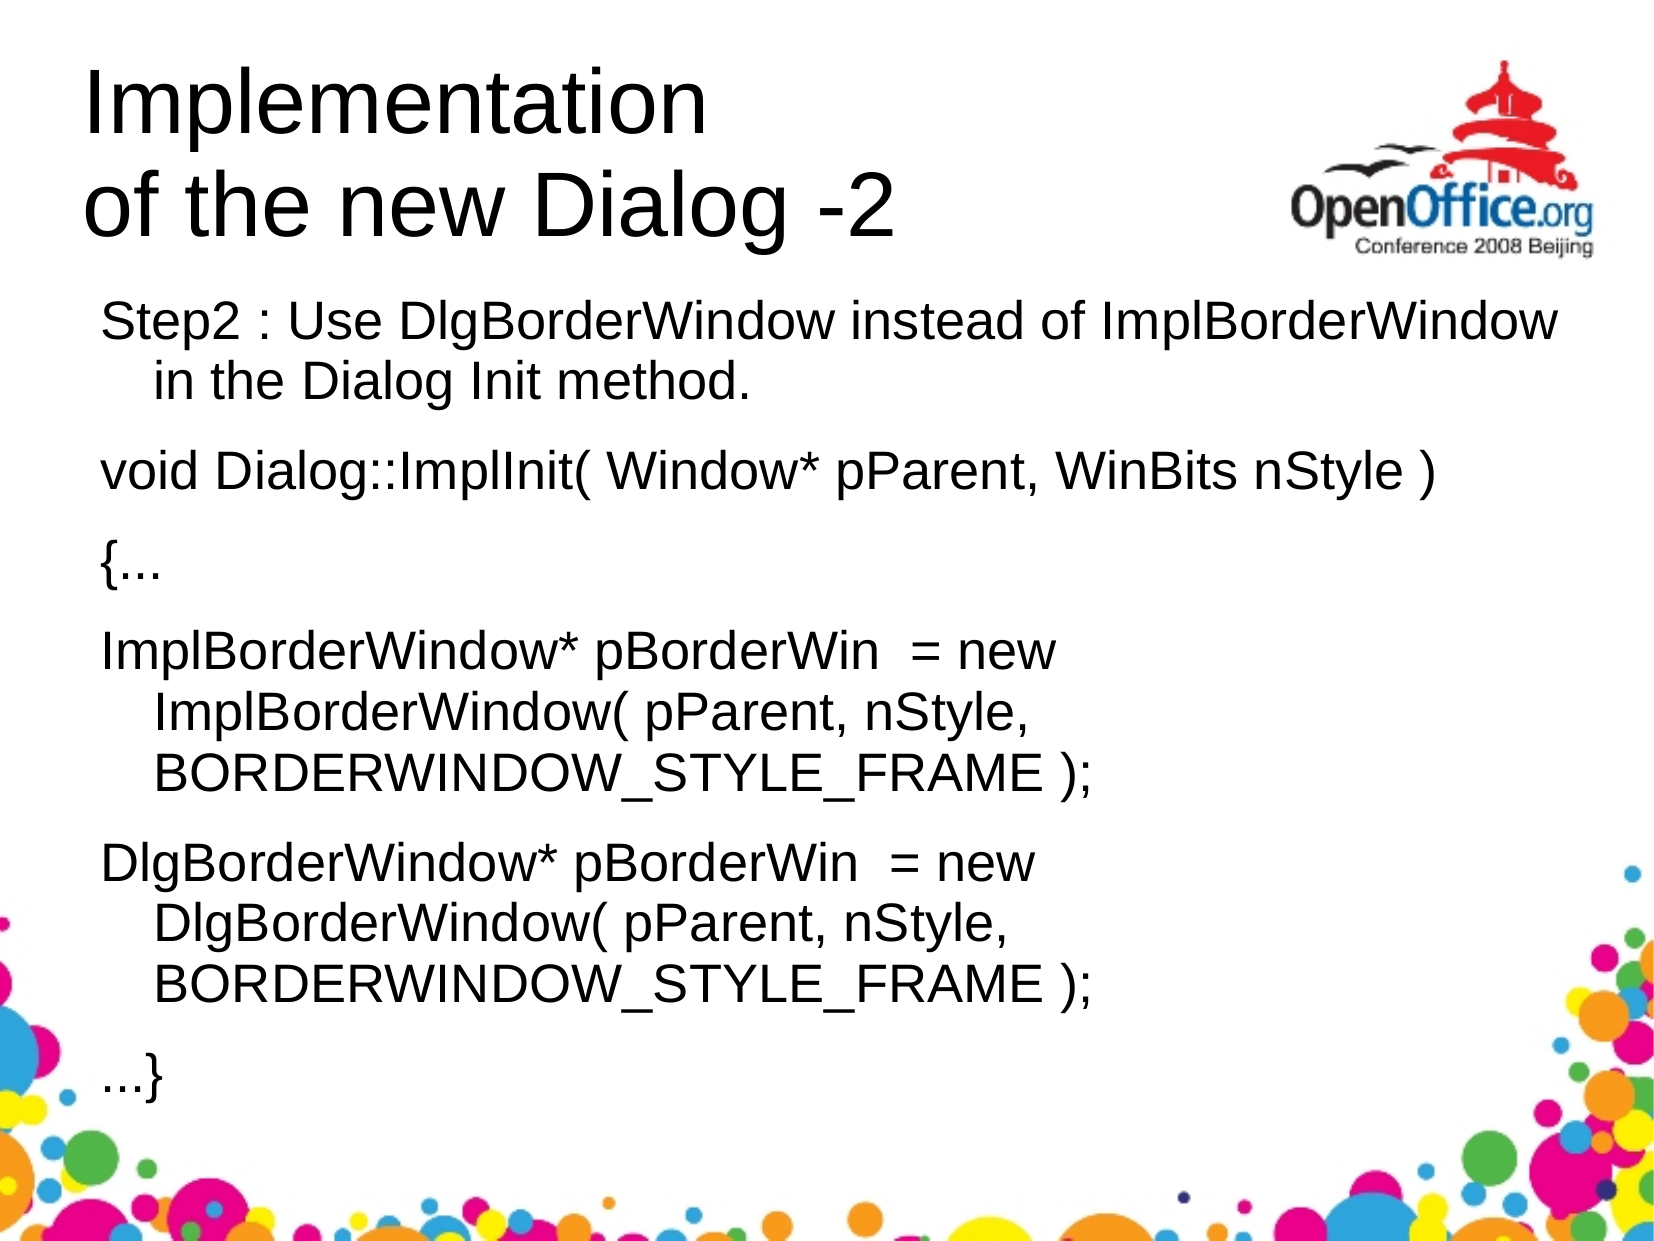

# Implementation of the new Dialog -2
Step2 : Use DlgBorderWindow instead of ImplBorderWindow in the Dialog Init method.
void Dialog::ImplInit( Window* pParent, WinBits nStyle )
{...
ImplBorderWindow* pBorderWin = new ImplBorderWindow( pParent, nStyle, BORDERWINDOW_STYLE_FRAME );
DlgBorderWindow* pBorderWin = new DlgBorderWindow( pParent, nStyle, BORDERWINDOW_STYLE_FRAME );
...}